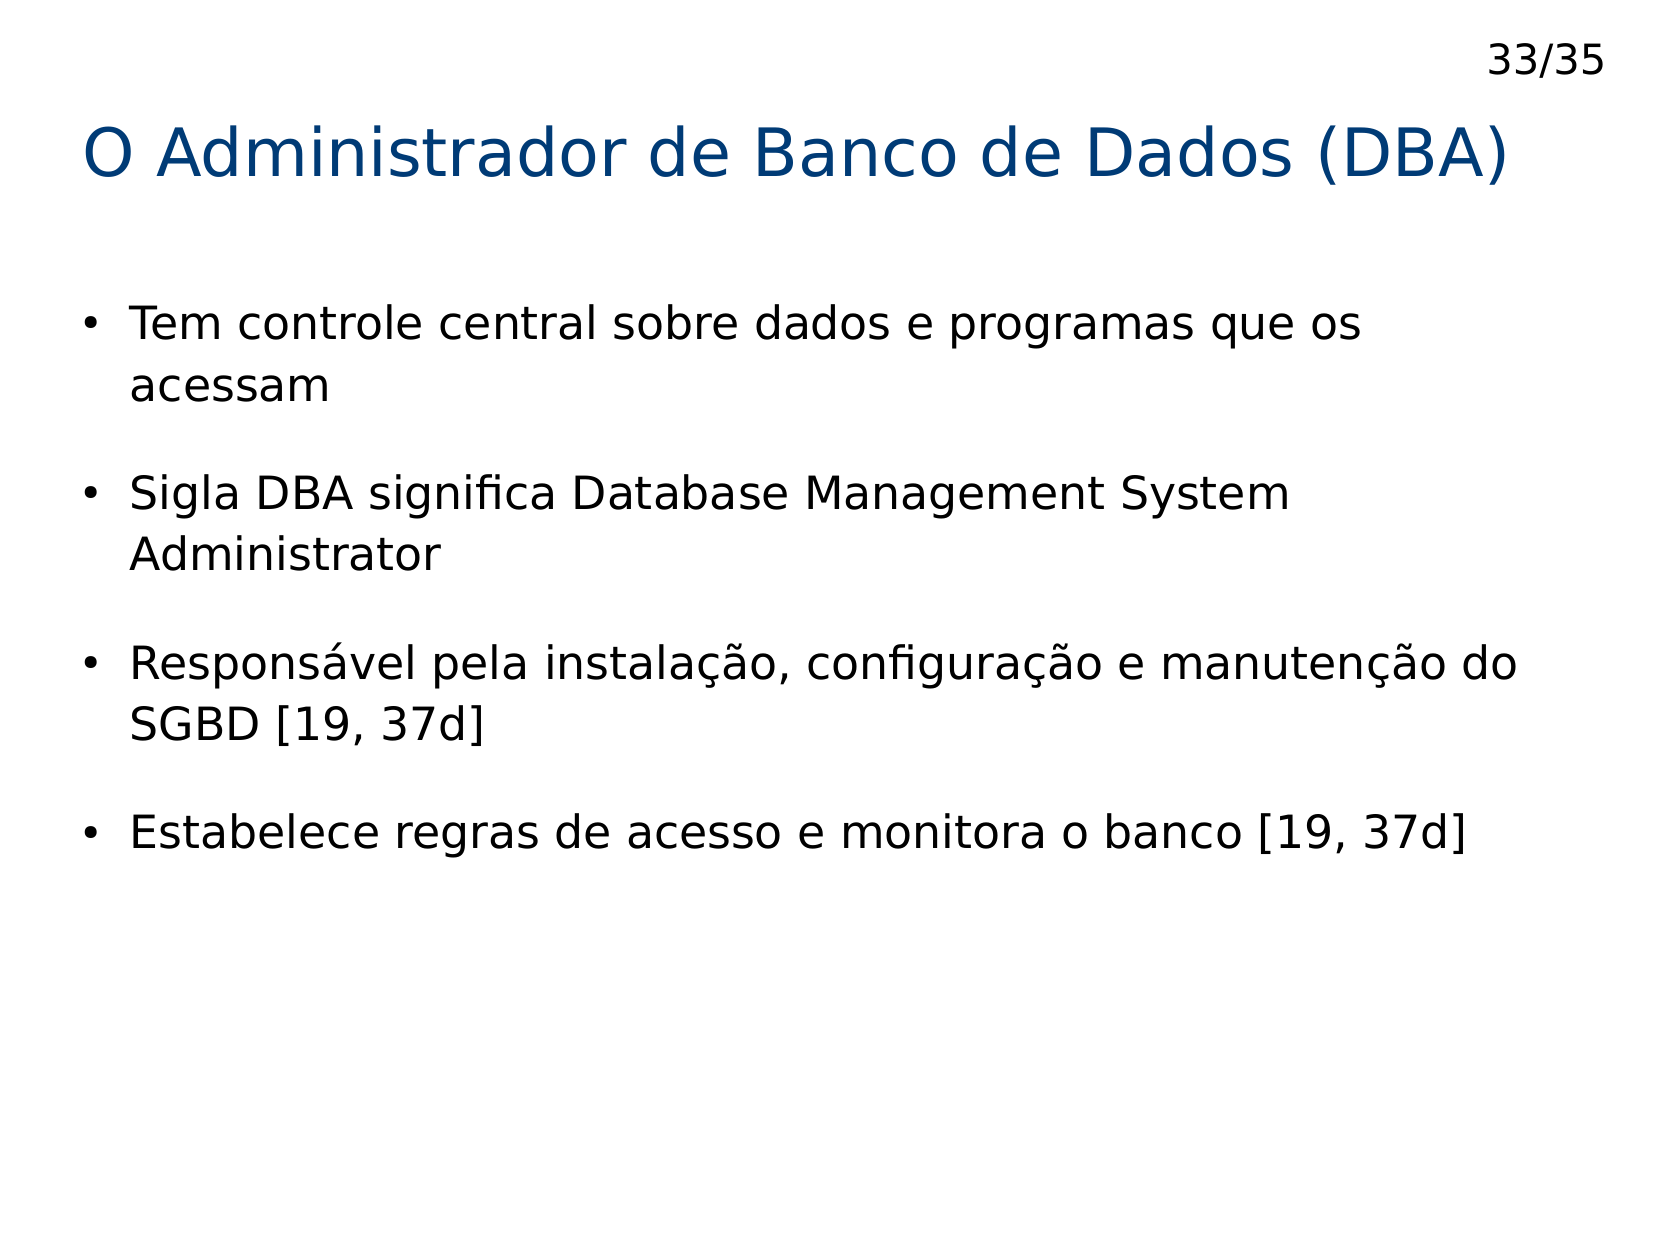

33
# O Administrador de Banco de Dados (DBA)
Tem controle central sobre dados e programas que os acessam
Sigla DBA significa Database Management System Administrator
Responsável pela instalação, configuração e manutenção do SGBD [19, 37d]
Estabelece regras de acesso e monitora o banco [19, 37d]